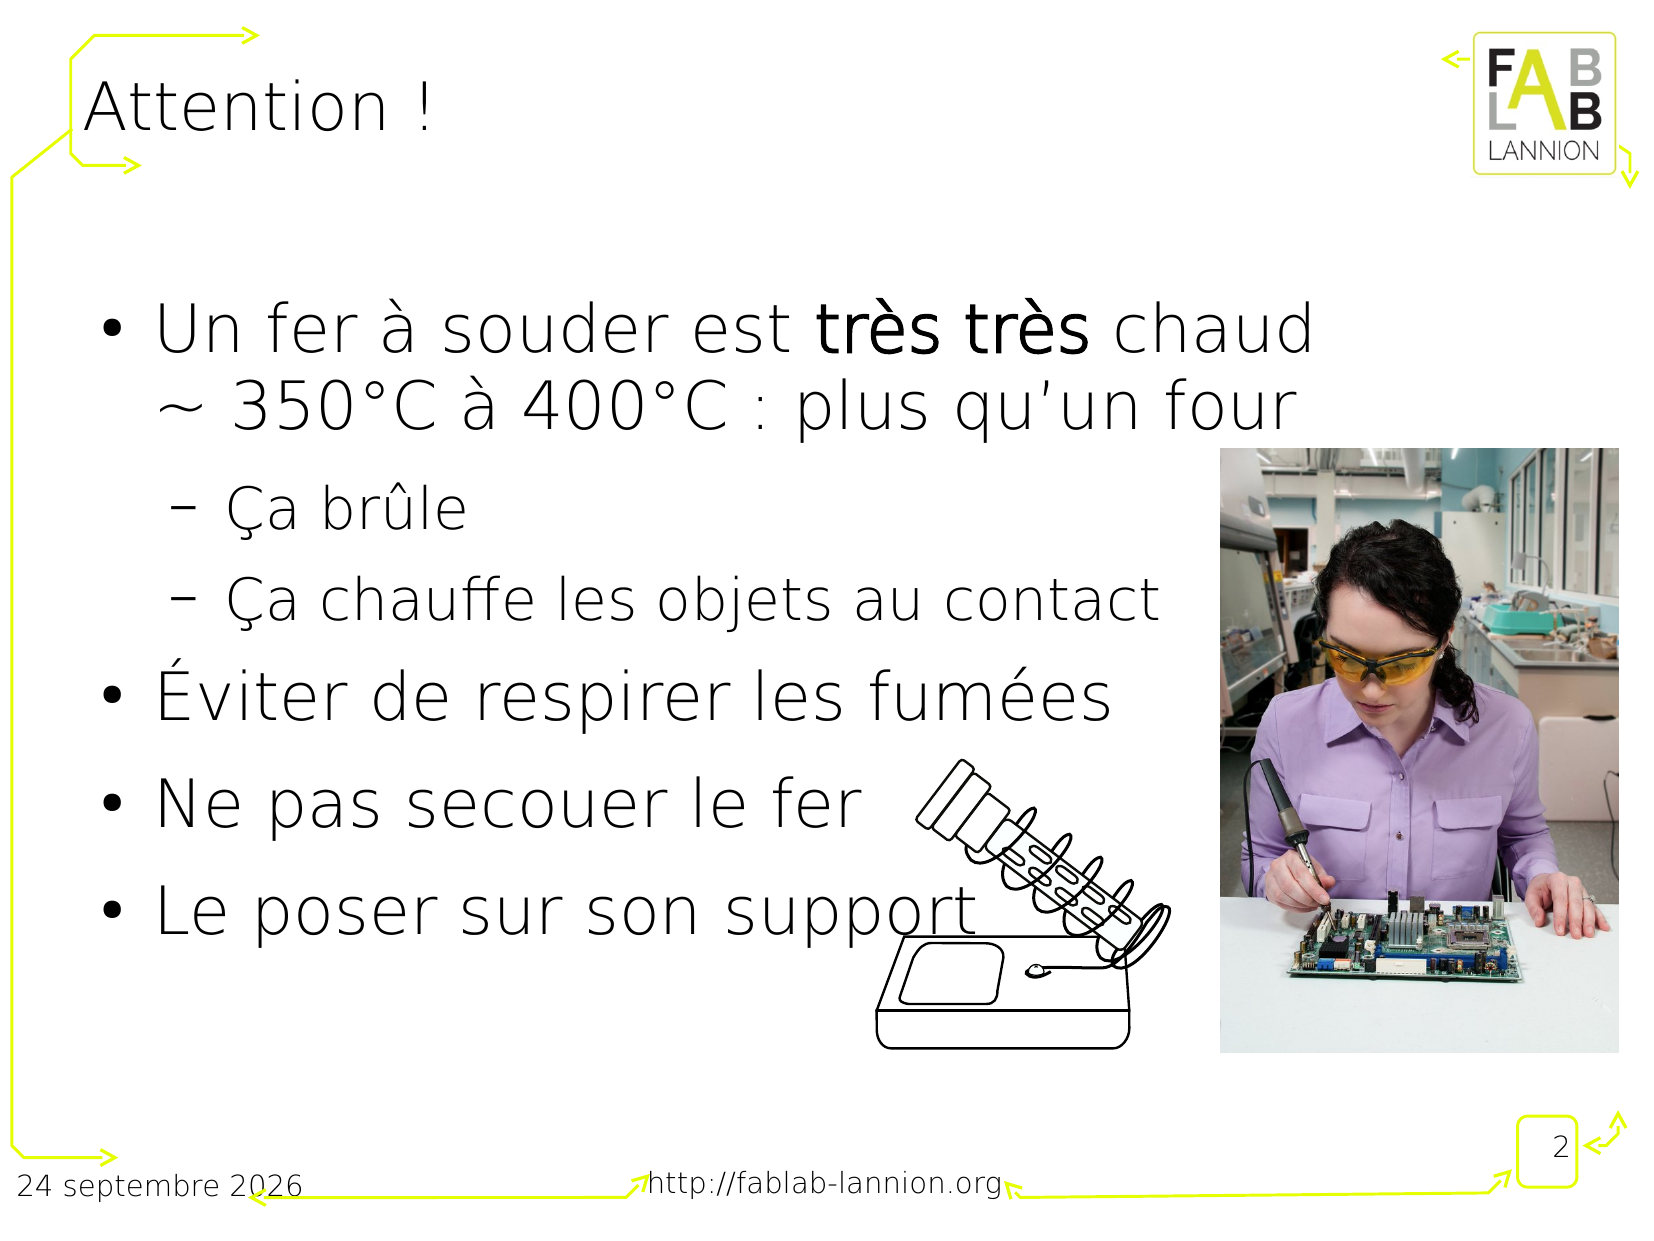

# Attention !
Un fer à souder est très très chaud
~ 350°C à 400°C : plus qu’un four
Ça brûle
Ça chauffe les objets au contact
Éviter de respirer les fumées
Ne pas secouer le fer
Le poser sur son support
2